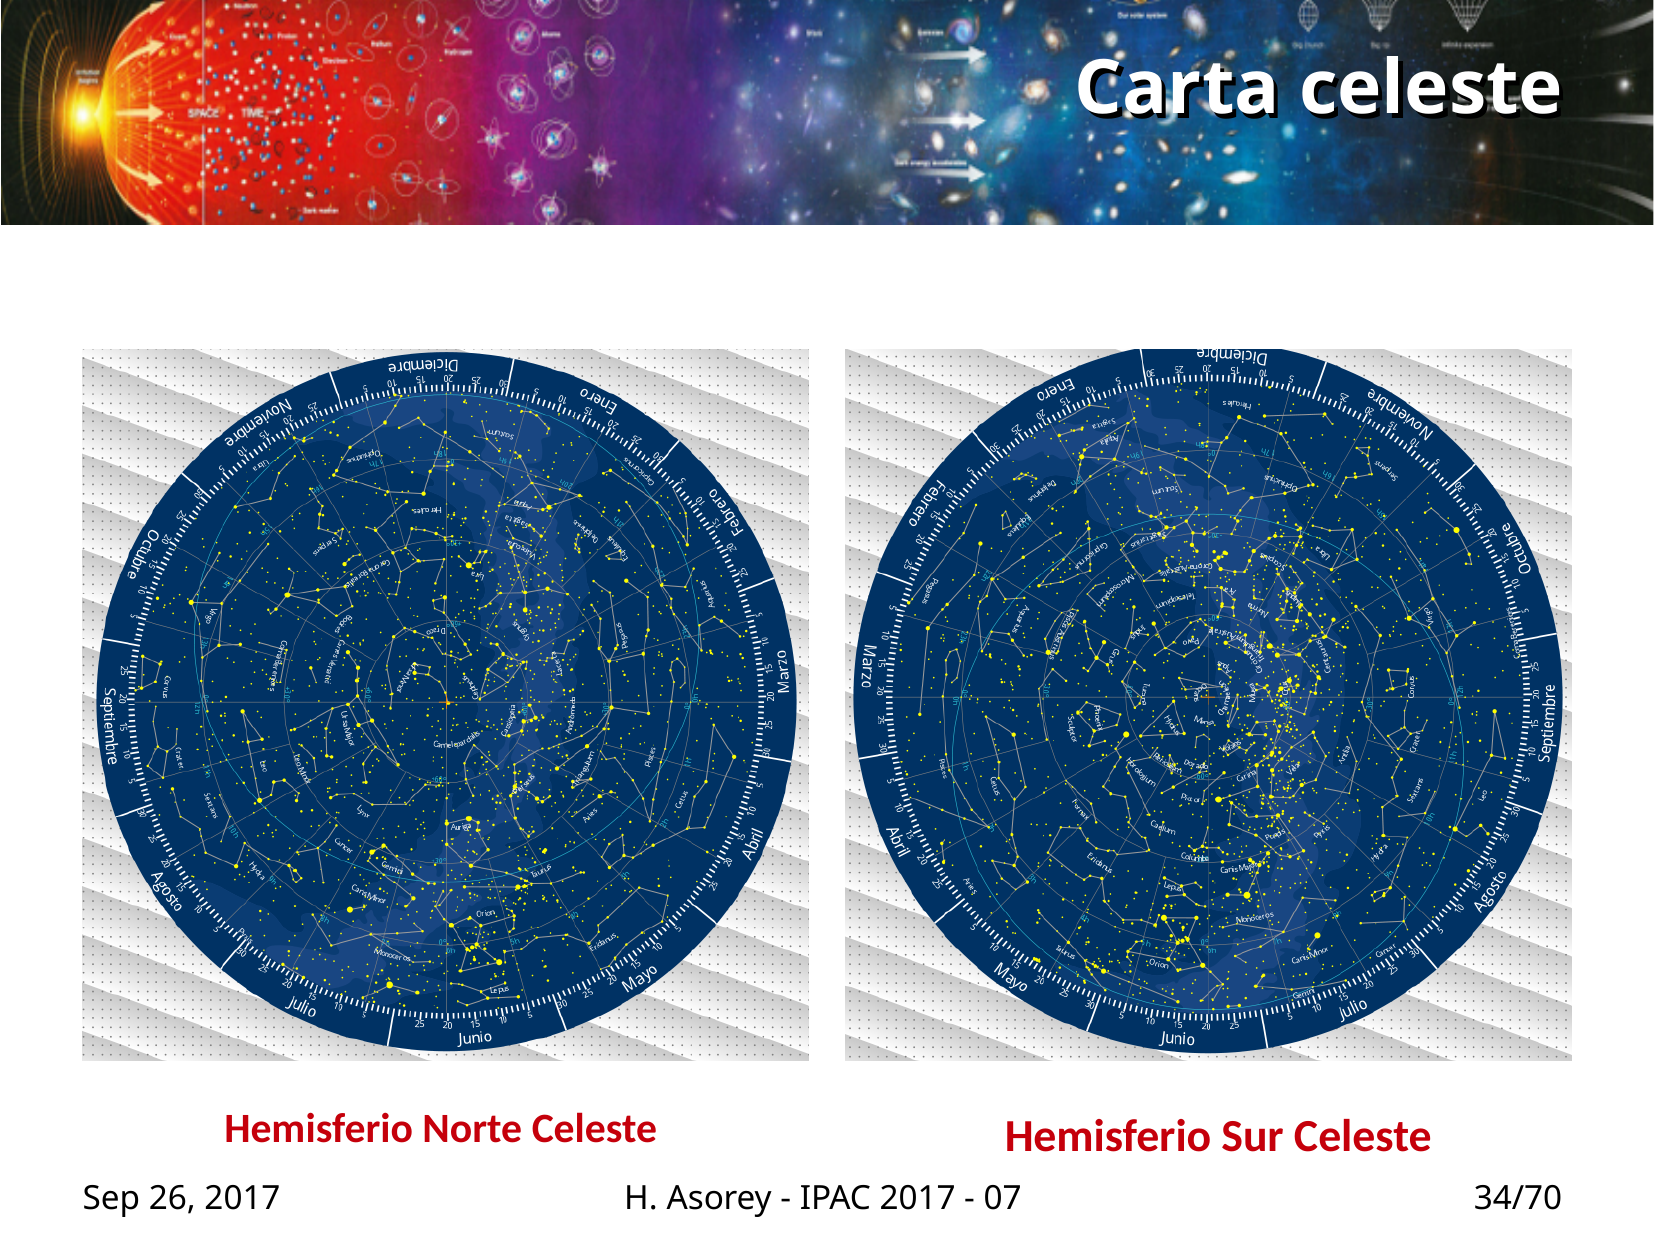

# Carta celeste
Hemisferio Norte Celeste
Hemisferio Sur Celeste
Sep 26, 2017
H. Asorey - IPAC 2017 - 07
34